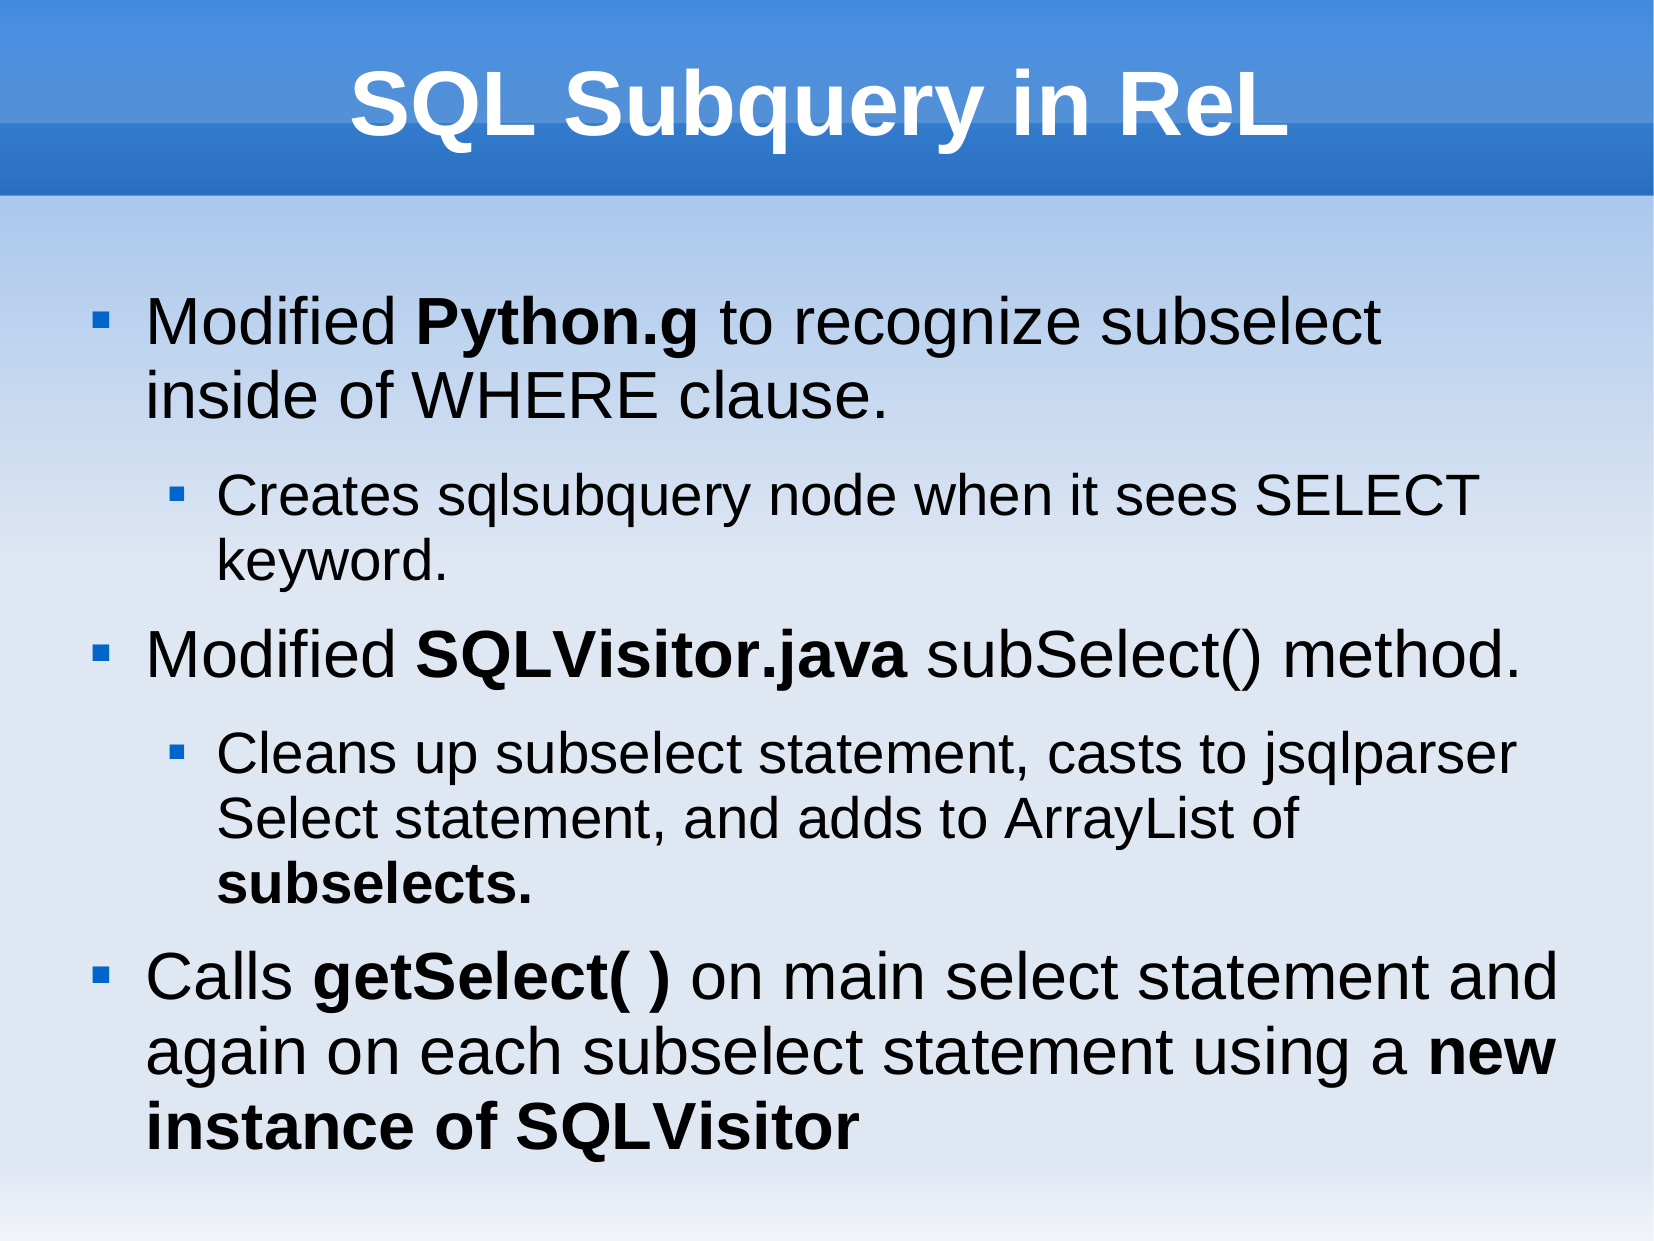

# SQL Subquery in ReL
Modified Python.g to recognize subselect inside of WHERE clause.
Creates sqlsubquery node when it sees SELECT keyword.
Modified SQLVisitor.java subSelect() method.
Cleans up subselect statement, casts to jsqlparser Select statement, and adds to ArrayList of subselects.
Calls getSelect( ) on main select statement and again on each subselect statement using a new instance of SQLVisitor